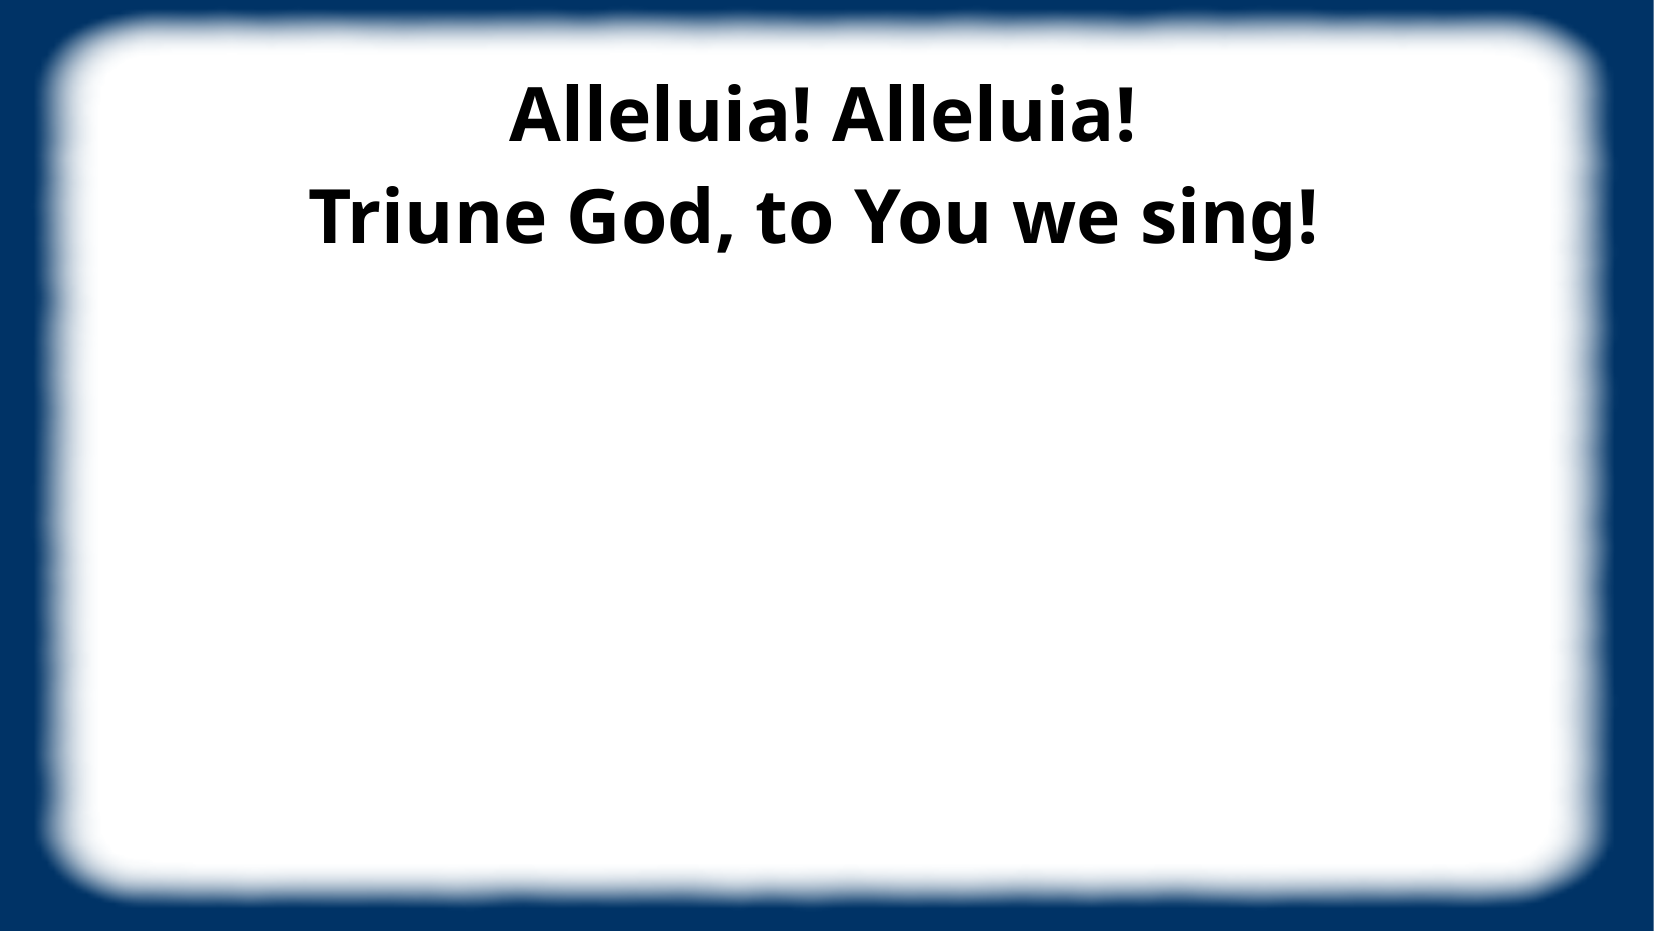

Alleluia! Alleluia!
Triune God, to You we sing!